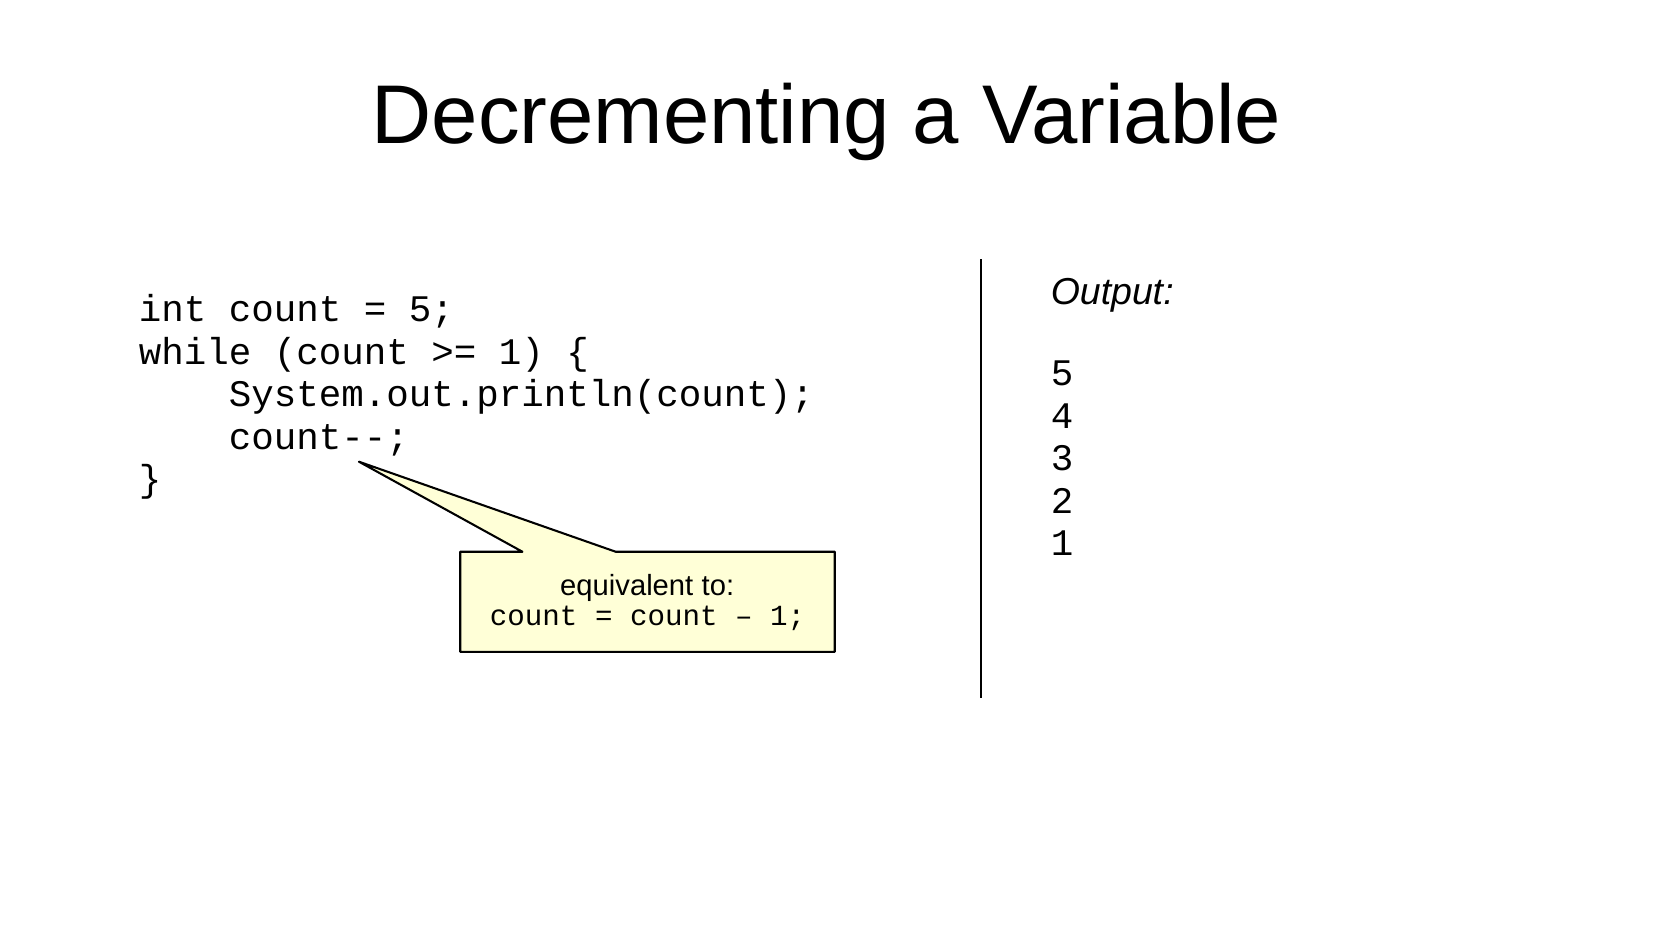

# Decrementing a Variable
Output:
5
4
3
2
1
int count = 5;
while (count >= 1) {
 System.out.println(count);
 count--;
}
equivalent to:
count = count – 1;